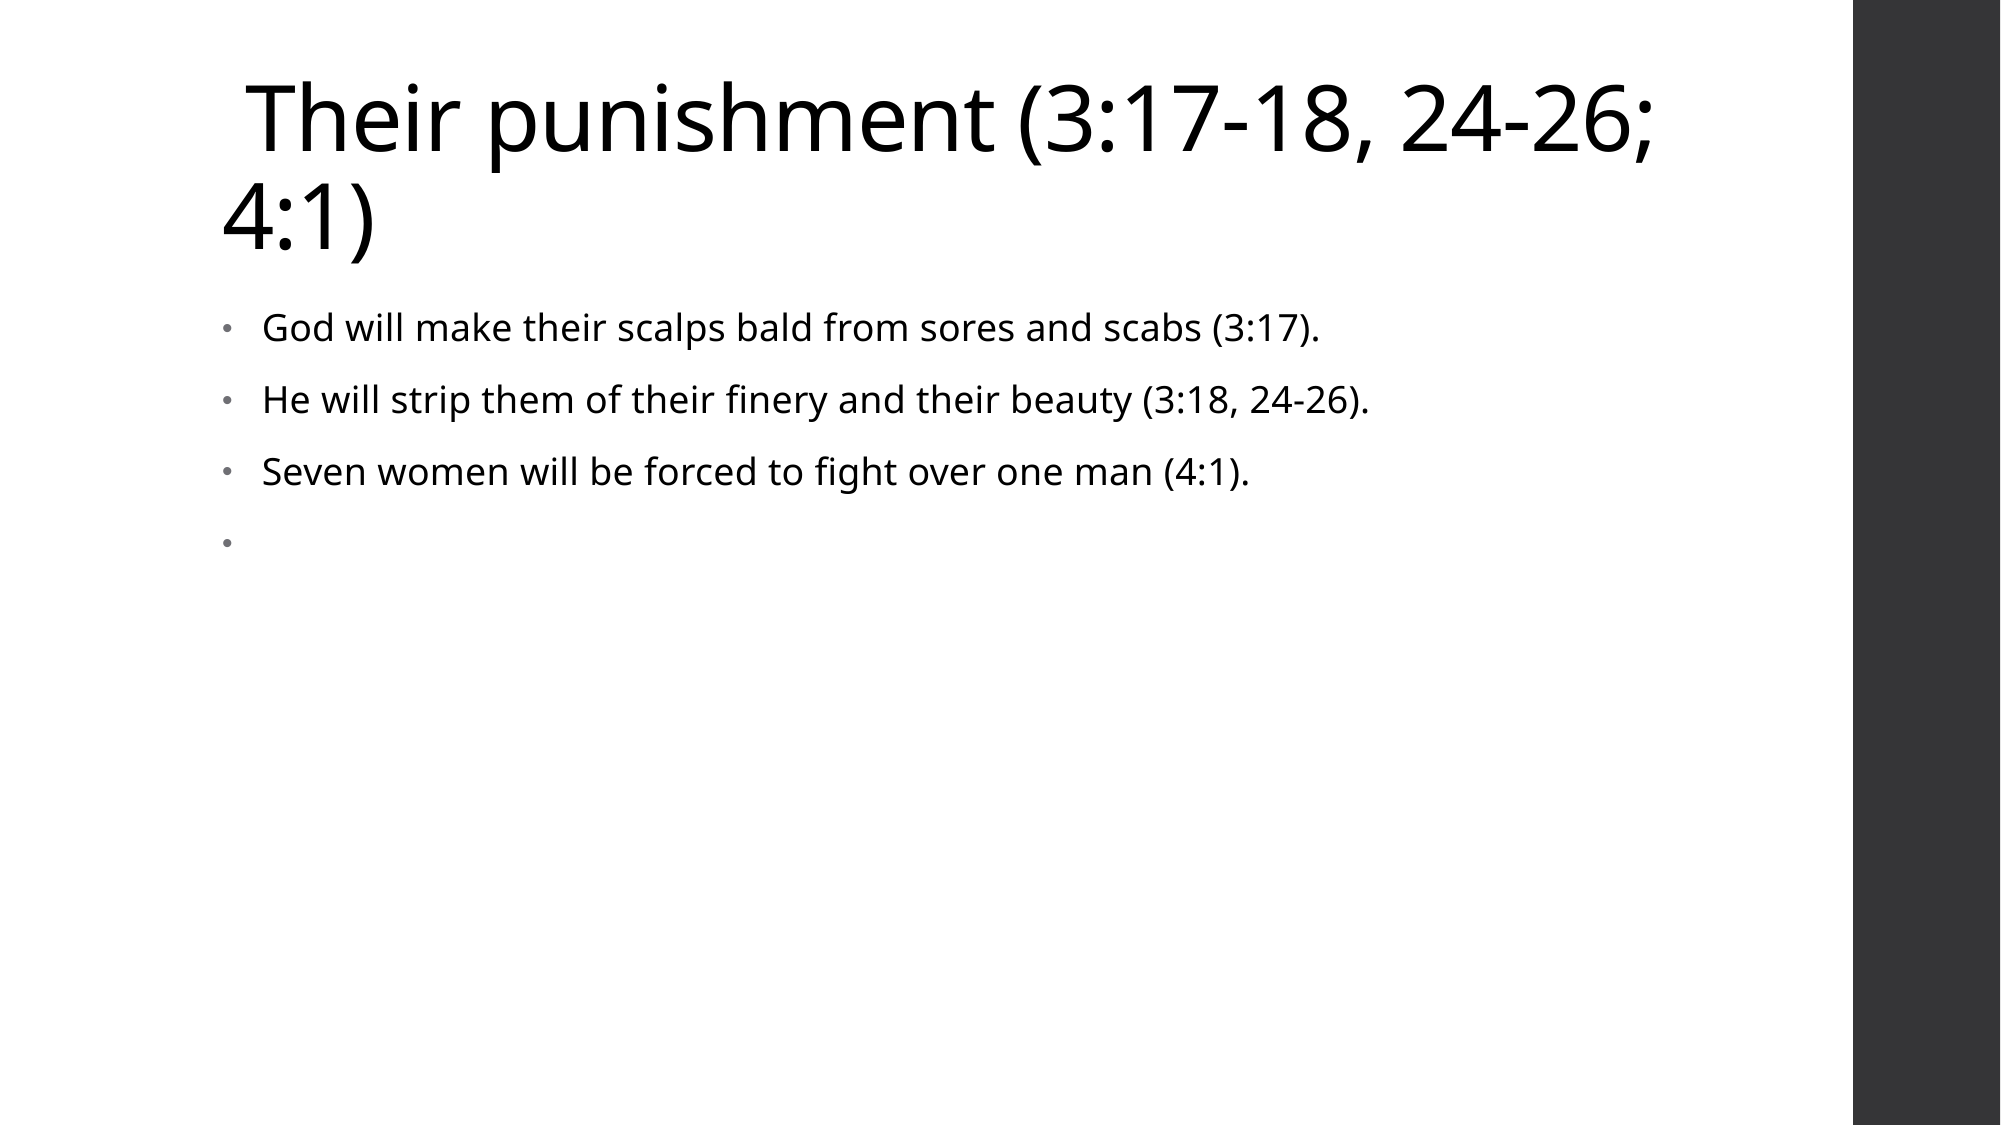

# Their punishment (3:17-18, 24-26; 4:1)
 God will make their scalps bald from sores and scabs (3:17).
 He will strip them of their finery and their beauty (3:18, 24-26).
 Seven women will be forced to fight over one man (4:1).